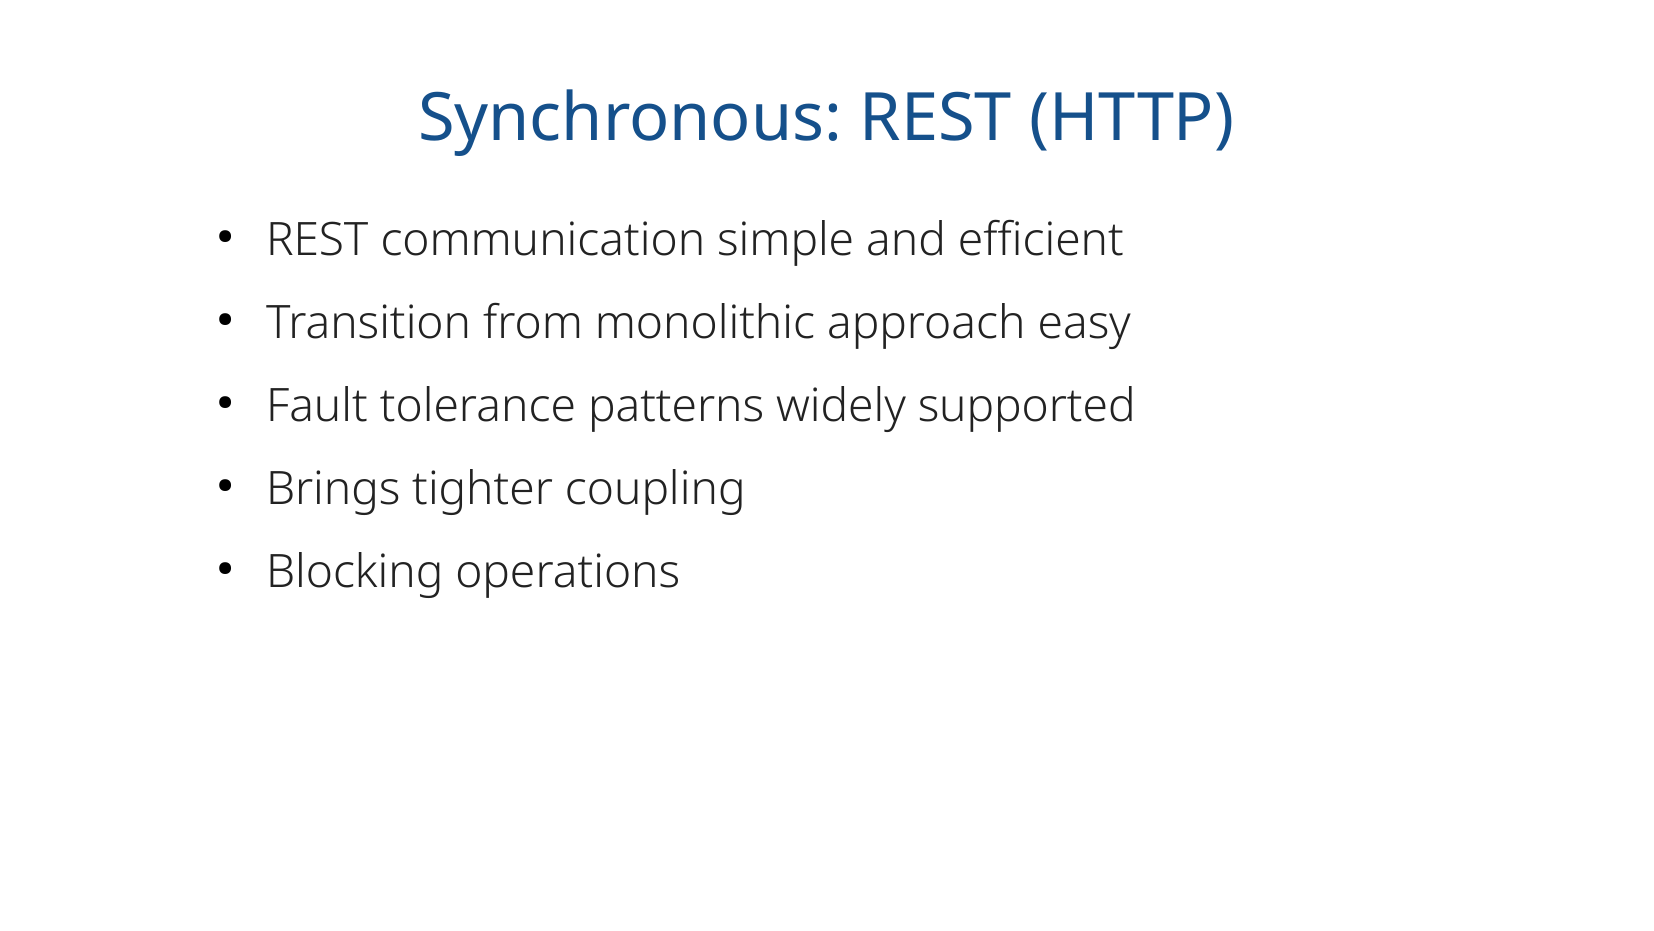

# Synchronous: REST (HTTP)
REST communication simple and efficient
Transition from monolithic approach easy
Fault tolerance patterns widely supported
Brings tighter coupling
Blocking operations